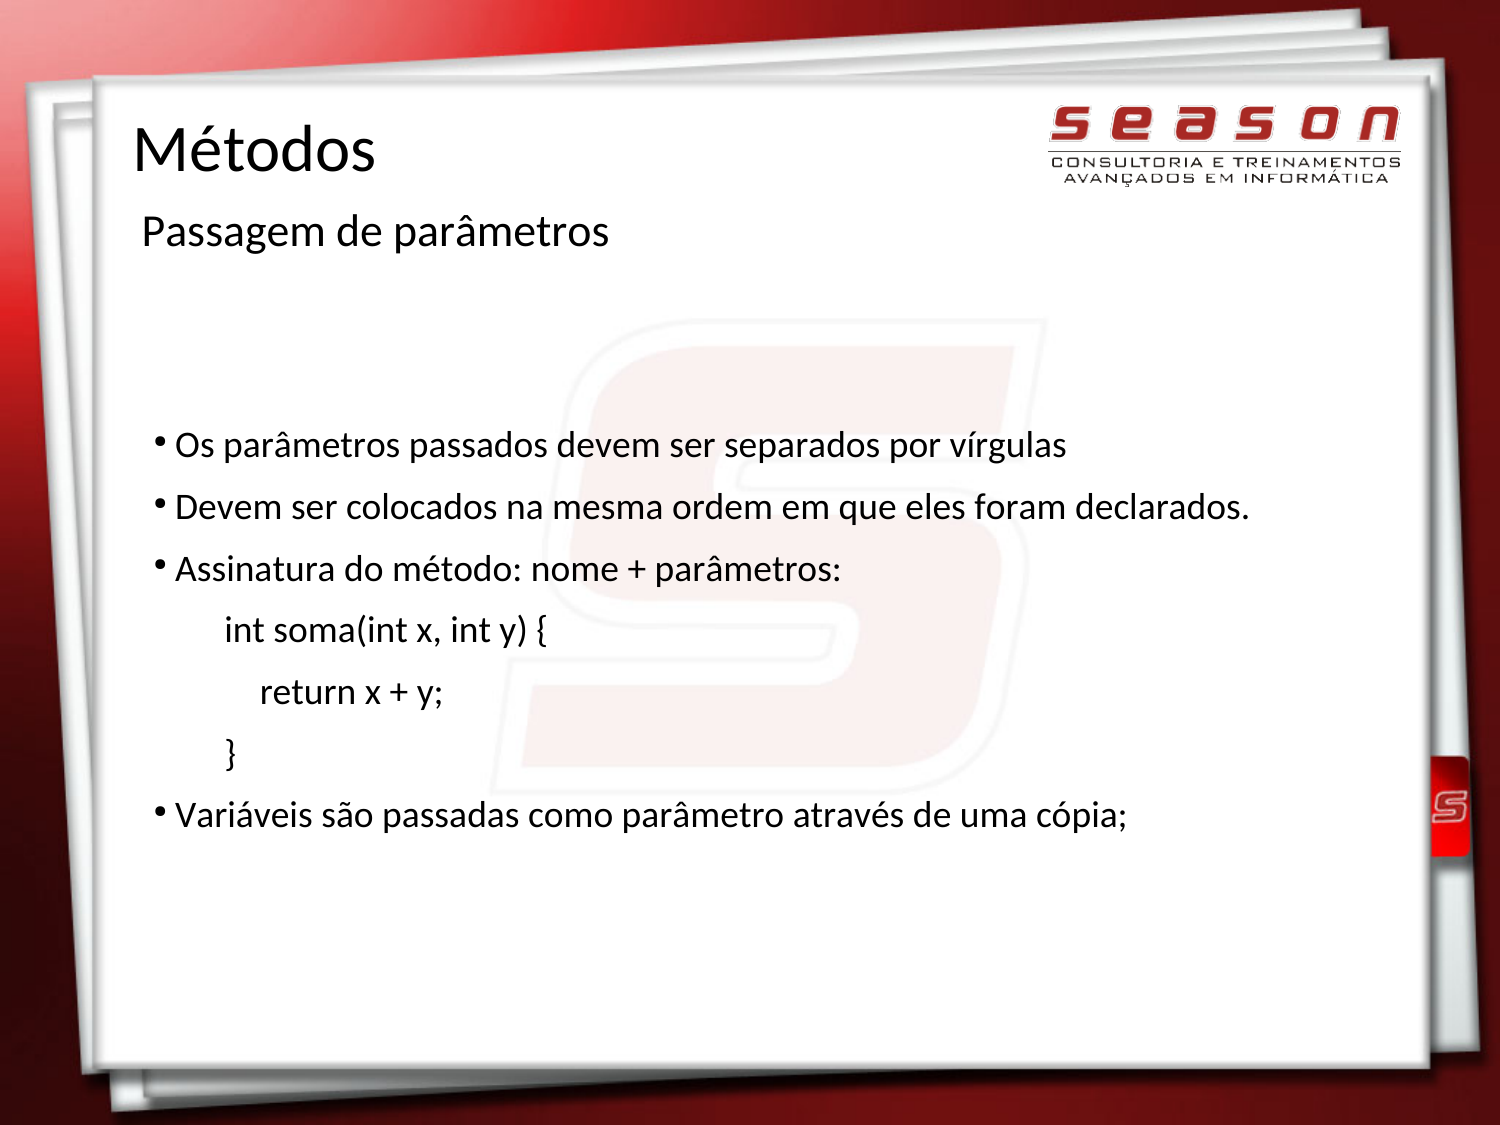

# Métodos
Passagem de parâmetros
 Os parâmetros passados devem ser separados por vírgulas
 Devem ser colocados na mesma ordem em que eles foram declarados.
 Assinatura do método: nome + parâmetros:
int soma(int x, int y) {
return x + y;
}
 Variáveis são passadas como parâmetro através de uma cópia;